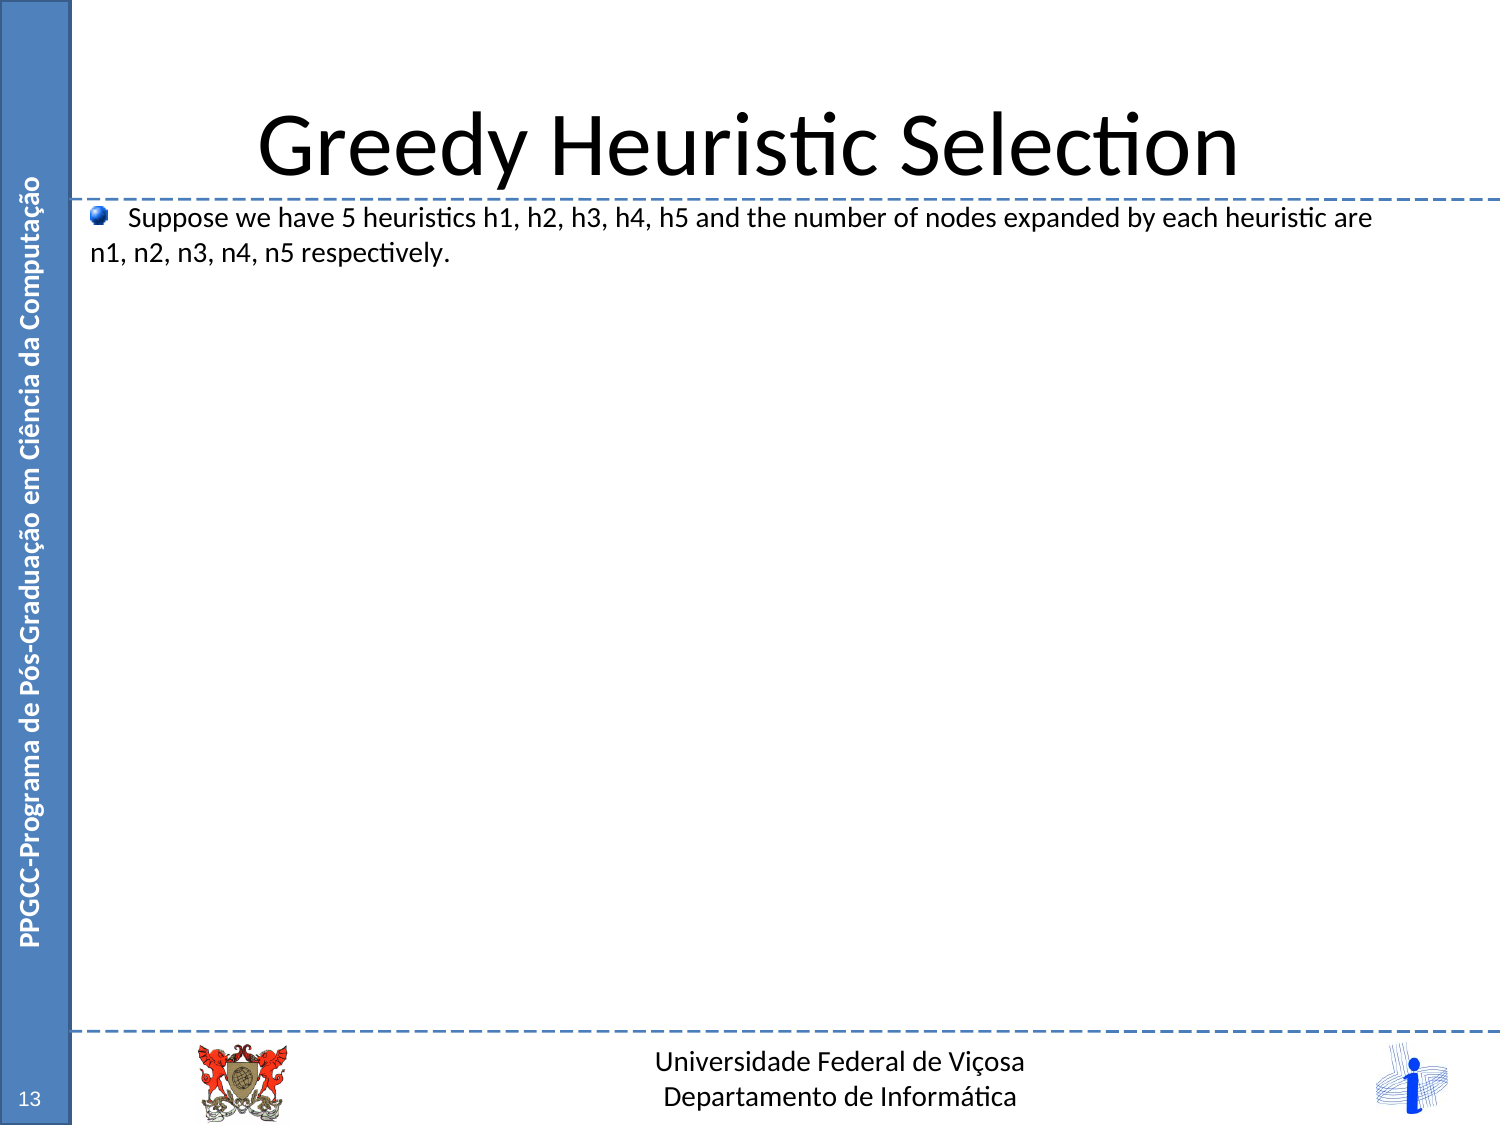

Greedy Heuristic Selection
 Suppose we have 5 heuristics h1, h2, h3, h4, h5 and the number of nodes expanded by each heuristic are n1, n2, n3, n4, n5 respectively.
PPGCC-Programa de Pós-Graduação em Ciência da Computação
Universidade Federal de Viçosa
Departamento de Informática
13